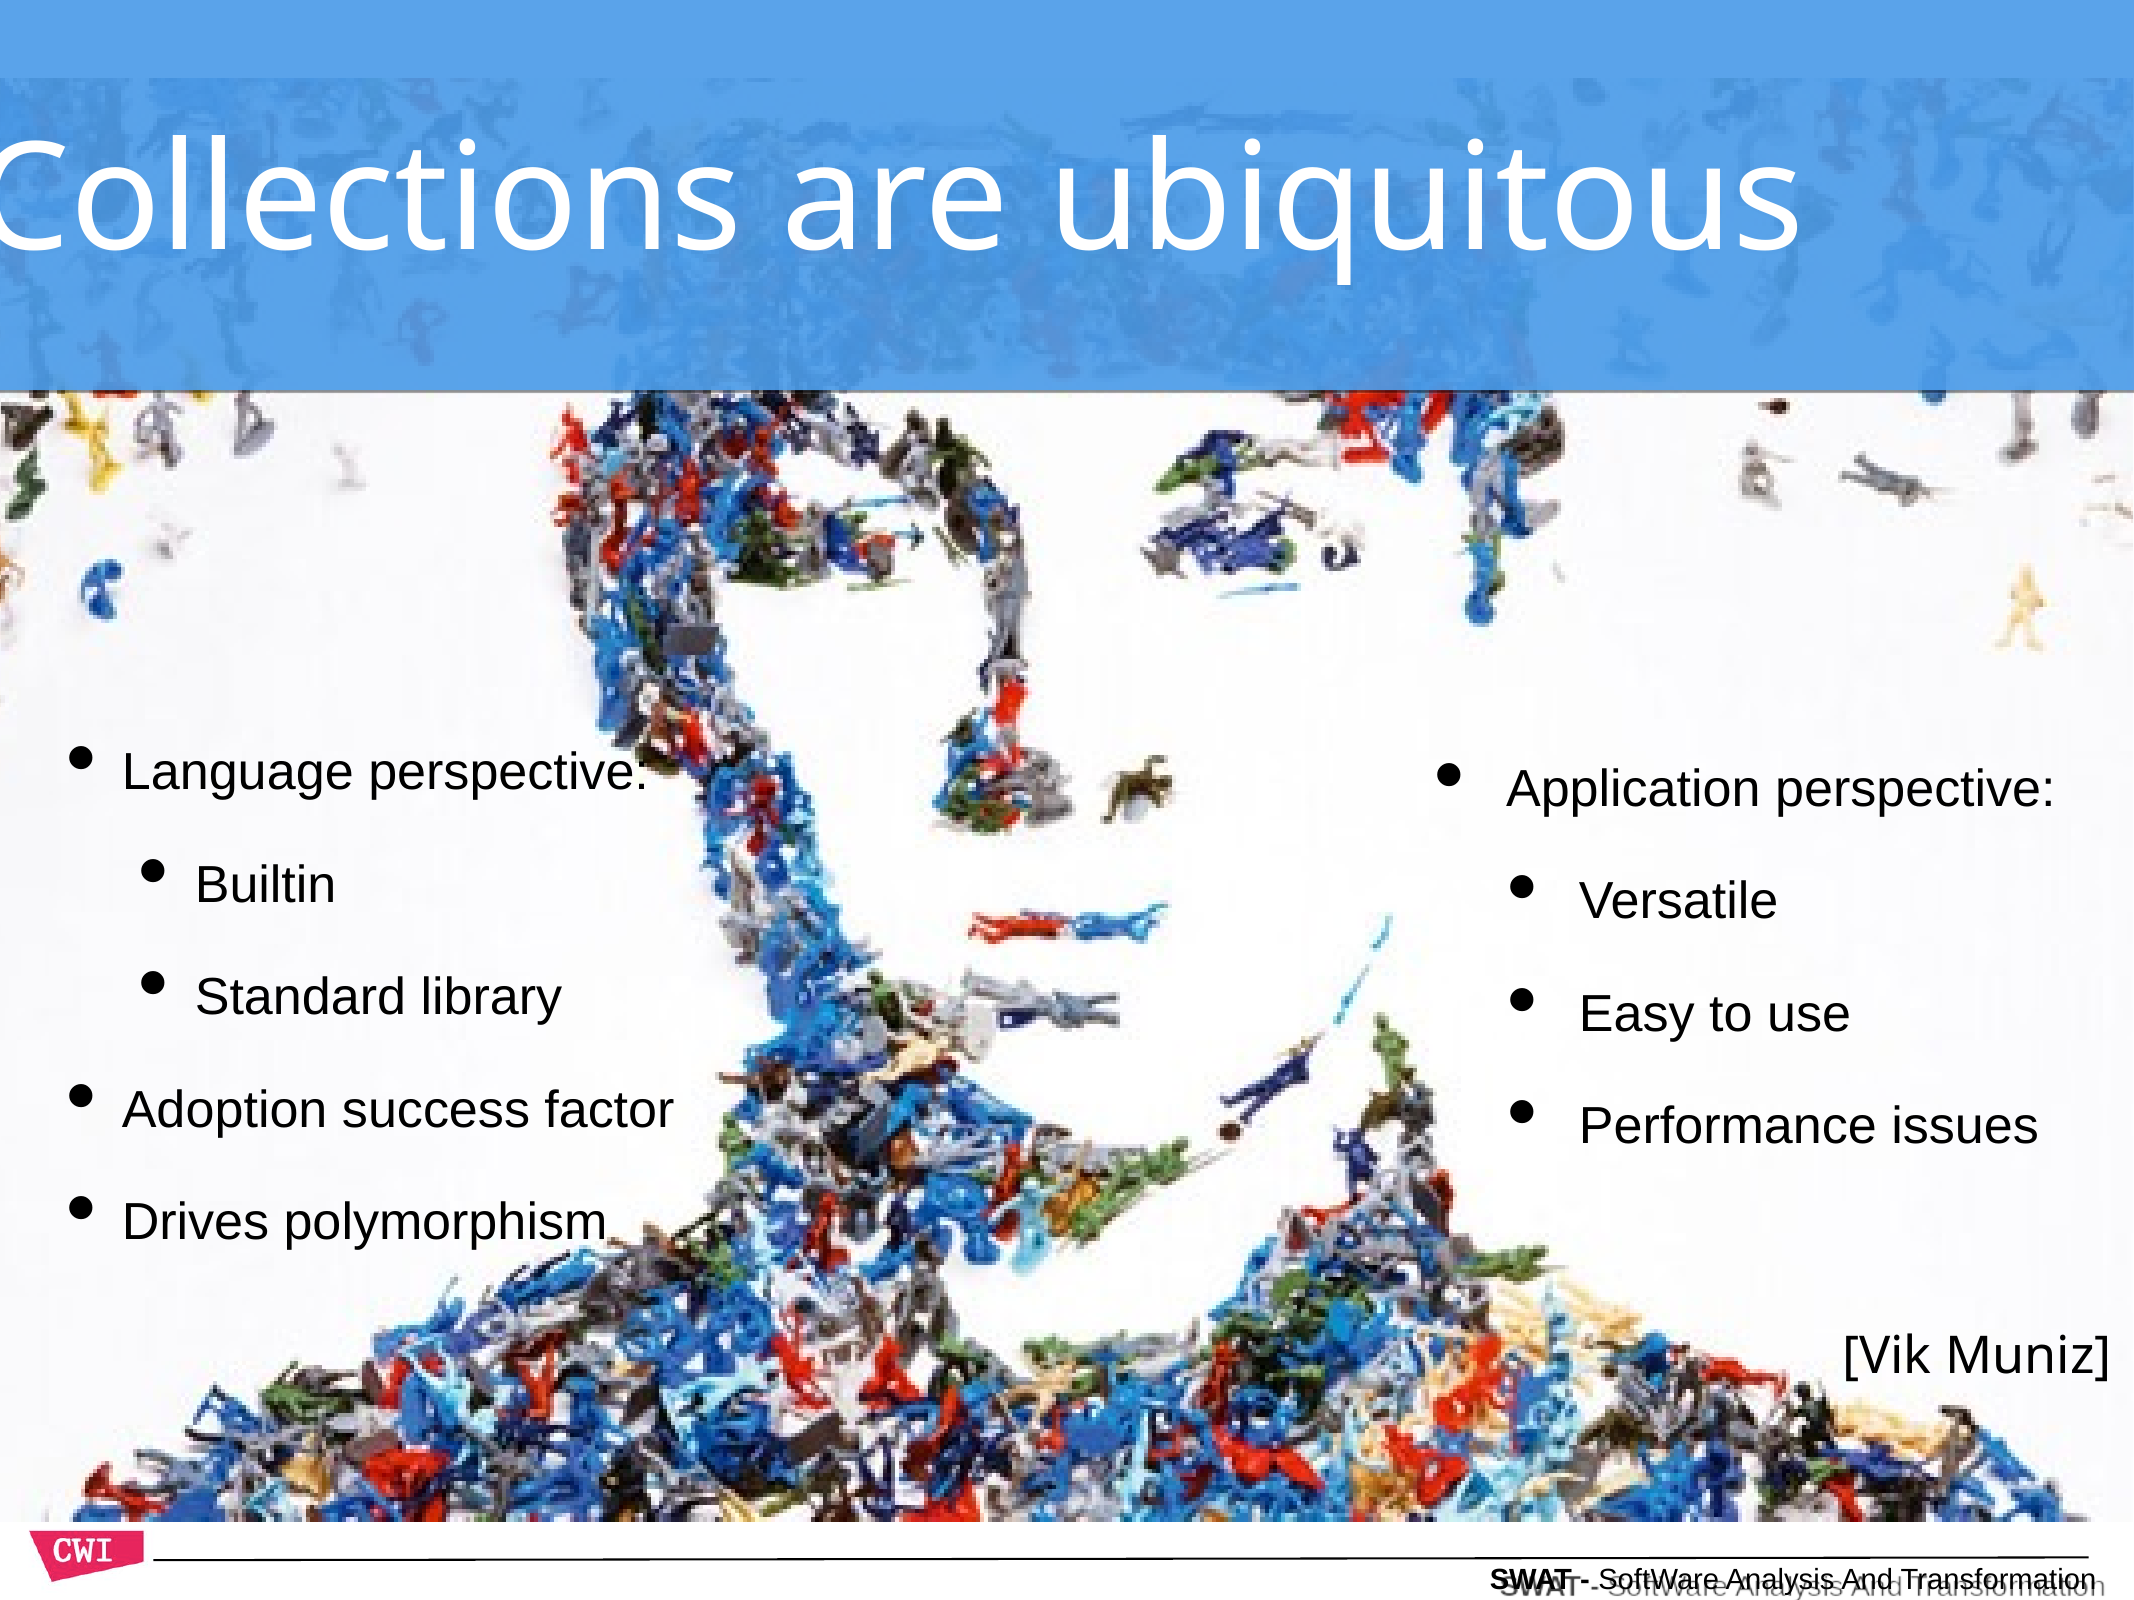

Collections are ubiquitous
#
Language perspective:
Builtin
Standard library
Adoption success factor
Drives polymorphism
Application perspective:
Versatile
Easy to use
Performance issues
[Vik Muniz]